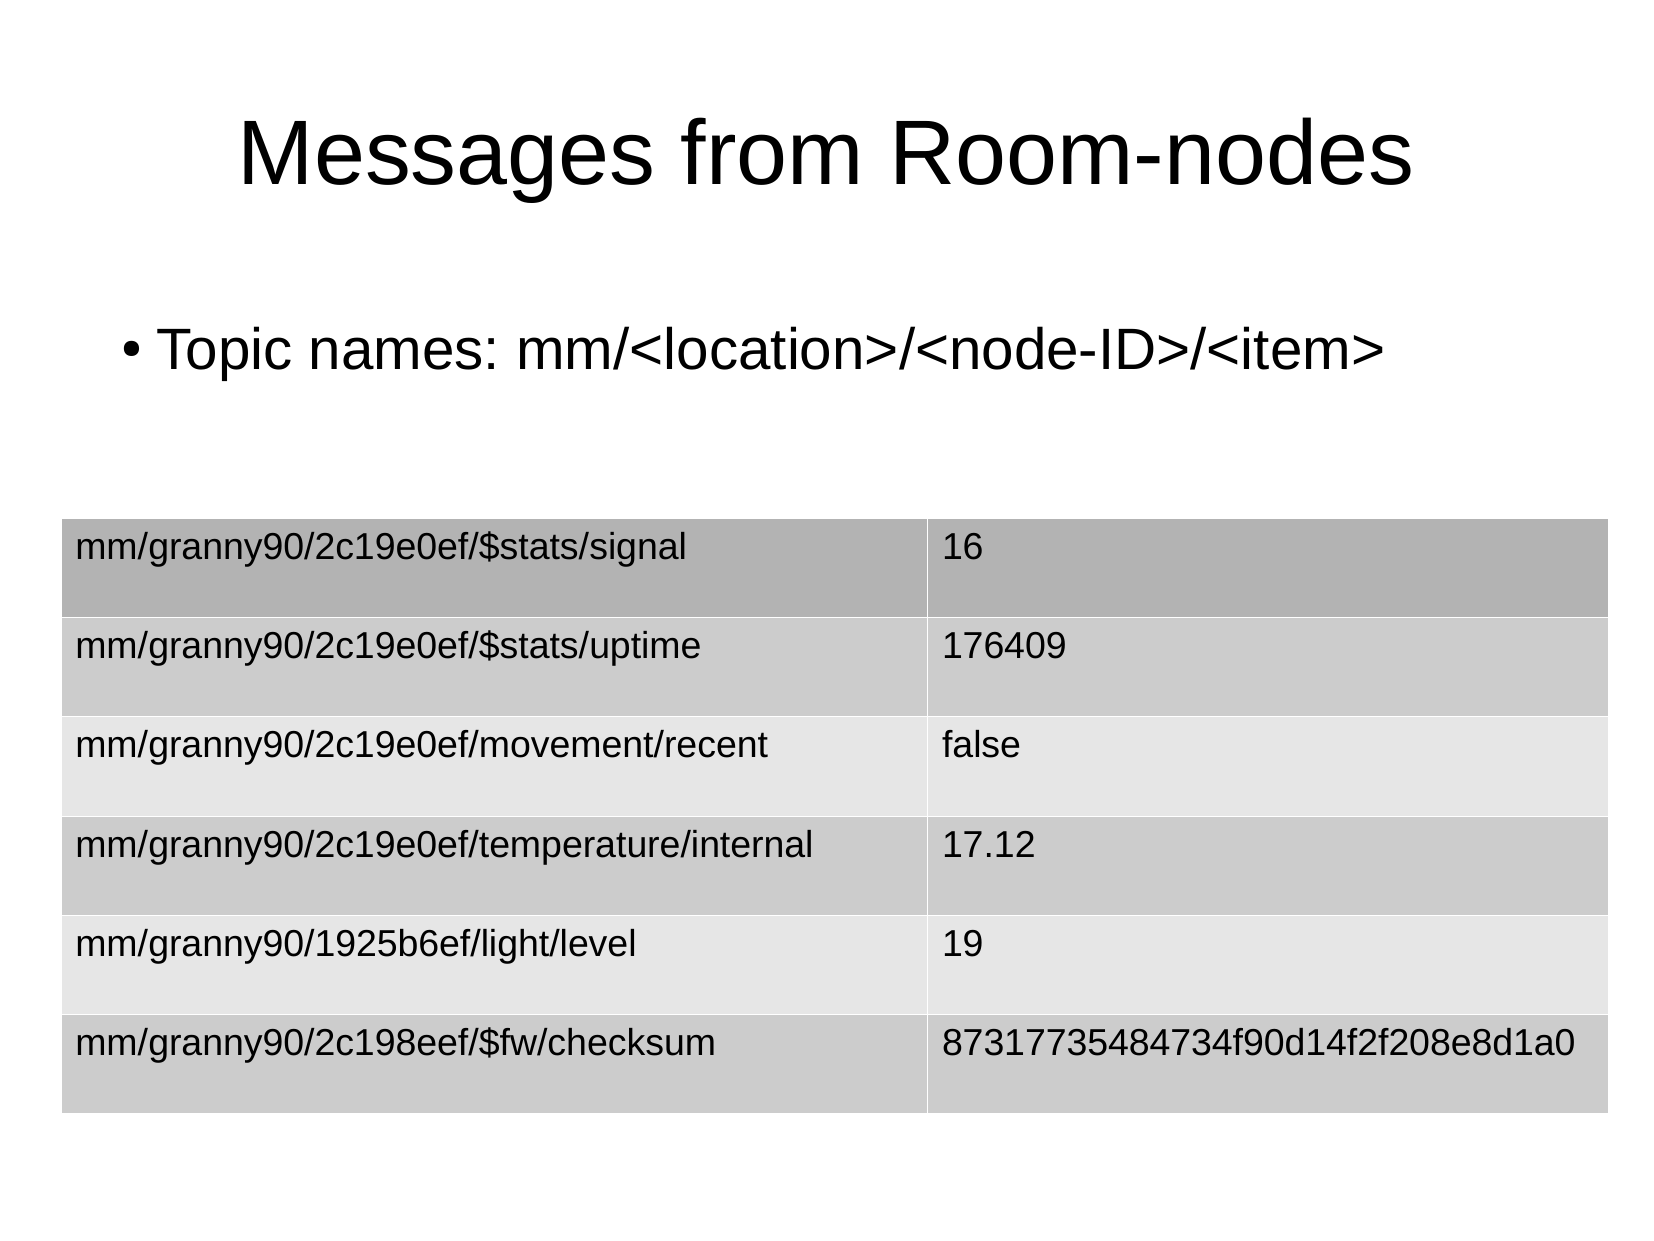

# Messages from Room-nodes
Topic names: mm/<location>/<node-ID>/<item>
| mm/granny90/2c19e0ef/$stats/signal | 16 |
| --- | --- |
| mm/granny90/2c19e0ef/$stats/uptime | 176409 |
| mm/granny90/2c19e0ef/movement/recent | false |
| mm/granny90/2c19e0ef/temperature/internal | 17.12 |
| mm/granny90/1925b6ef/light/level | 19 |
| mm/granny90/2c198eef/$fw/checksum | 87317735484734f90d14f2f208e8d1a0 |